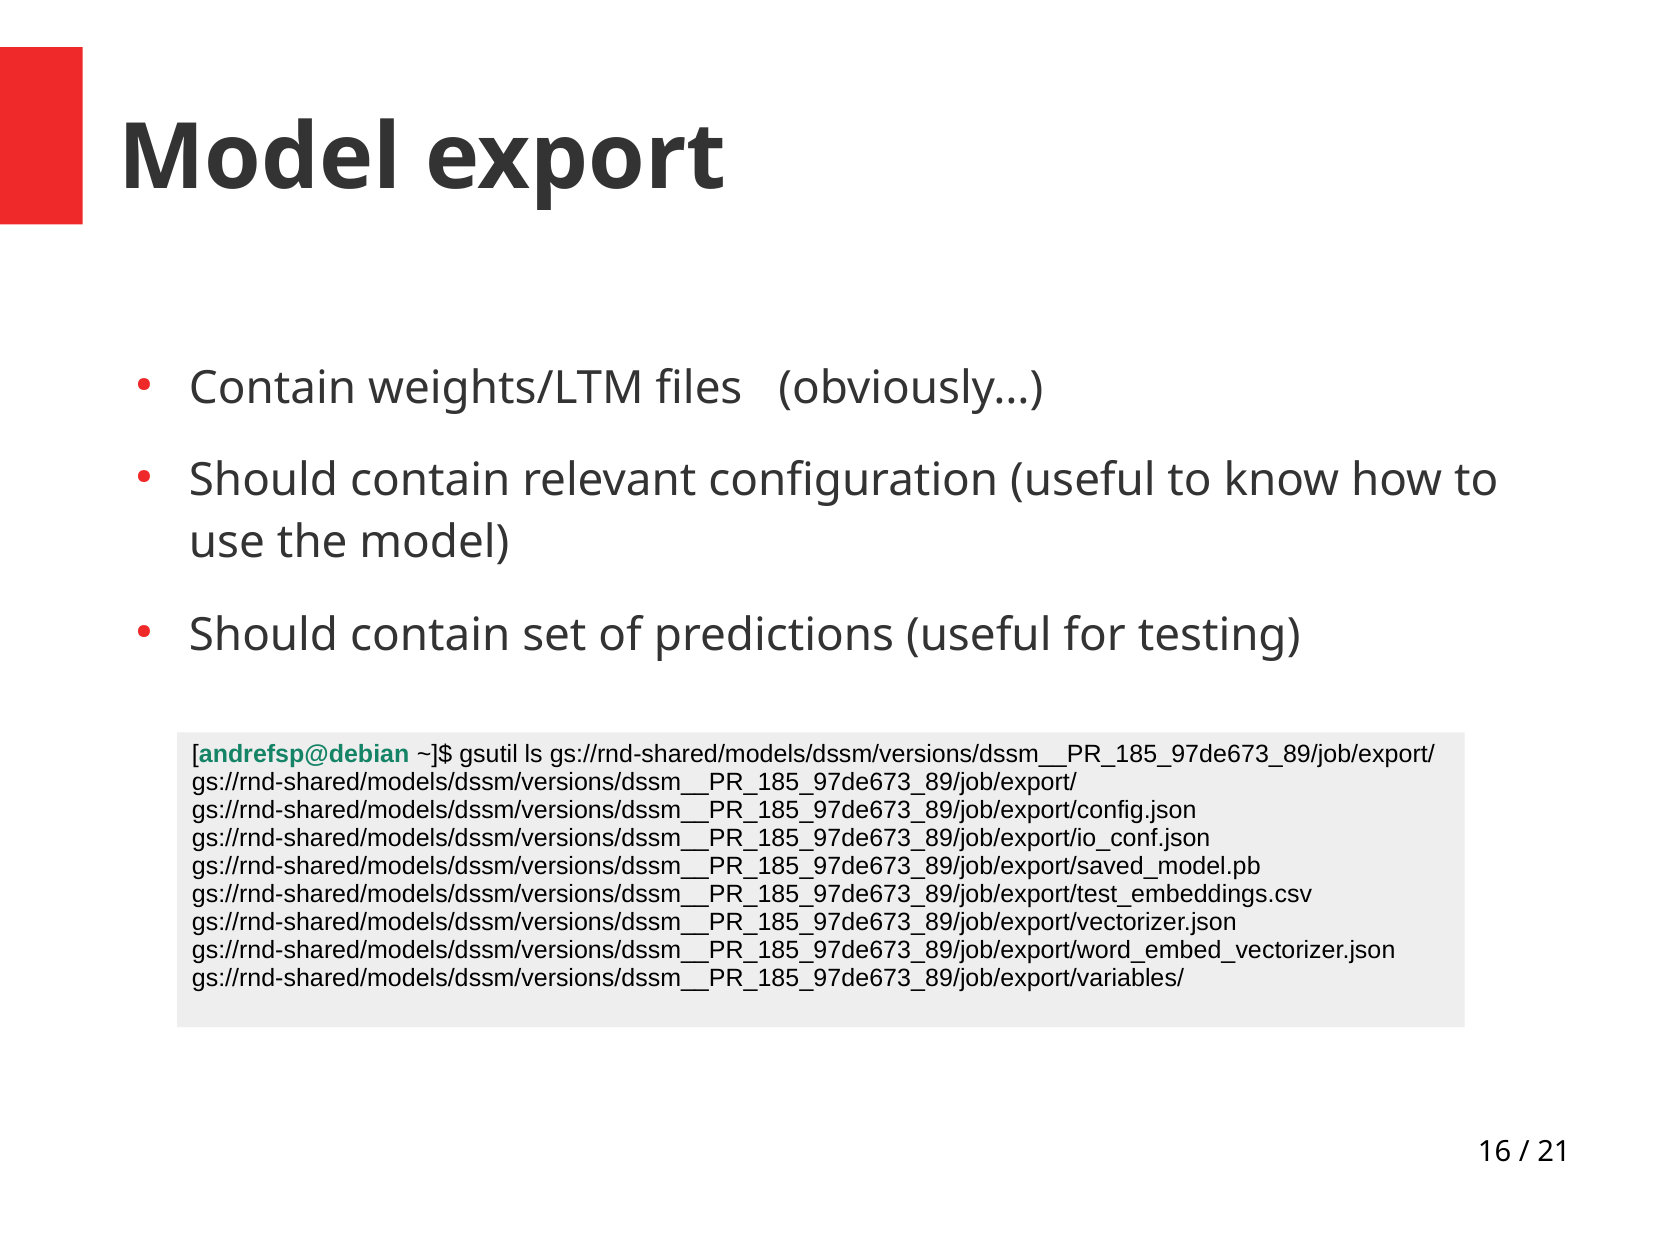

# Model export
Contain weights/LTM files (obviously…)
Should contain relevant configuration (useful to know how to use the model)
Should contain set of predictions (useful for testing)
[andrefsp@debian ~]$ gsutil ls gs://rnd-shared/models/dssm/versions/dssm__PR_185_97de673_89/job/export/
gs://rnd-shared/models/dssm/versions/dssm__PR_185_97de673_89/job/export/
gs://rnd-shared/models/dssm/versions/dssm__PR_185_97de673_89/job/export/config.json
gs://rnd-shared/models/dssm/versions/dssm__PR_185_97de673_89/job/export/io_conf.json
gs://rnd-shared/models/dssm/versions/dssm__PR_185_97de673_89/job/export/saved_model.pb
gs://rnd-shared/models/dssm/versions/dssm__PR_185_97de673_89/job/export/test_embeddings.csv
gs://rnd-shared/models/dssm/versions/dssm__PR_185_97de673_89/job/export/vectorizer.json
gs://rnd-shared/models/dssm/versions/dssm__PR_185_97de673_89/job/export/word_embed_vectorizer.json
gs://rnd-shared/models/dssm/versions/dssm__PR_185_97de673_89/job/export/variables/
16